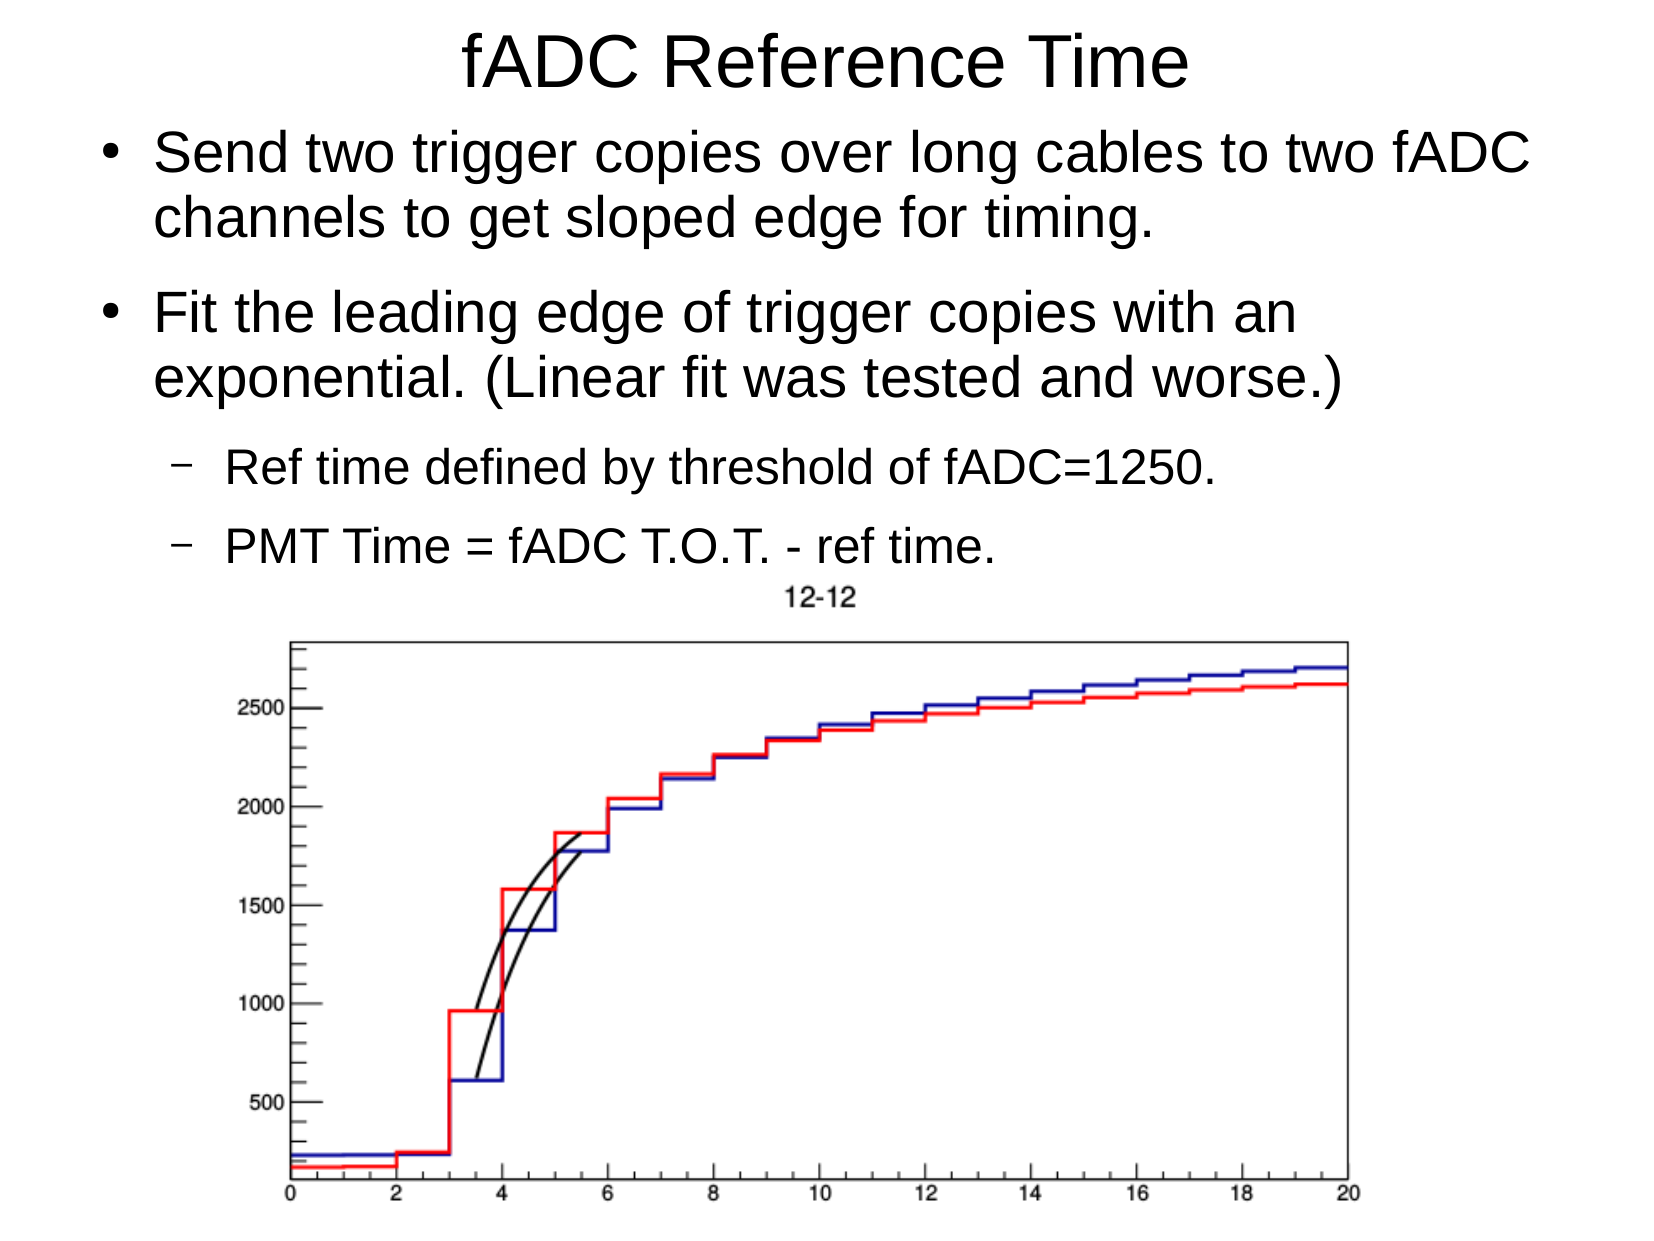

# fADC Reference Time
Send two trigger copies over long cables to two fADC channels to get sloped edge for timing.
Fit the leading edge of trigger copies with an exponential. (Linear fit was tested and worse.)
Ref time defined by threshold of fADC=1250.
PMT Time = fADC T.O.T. - ref time.